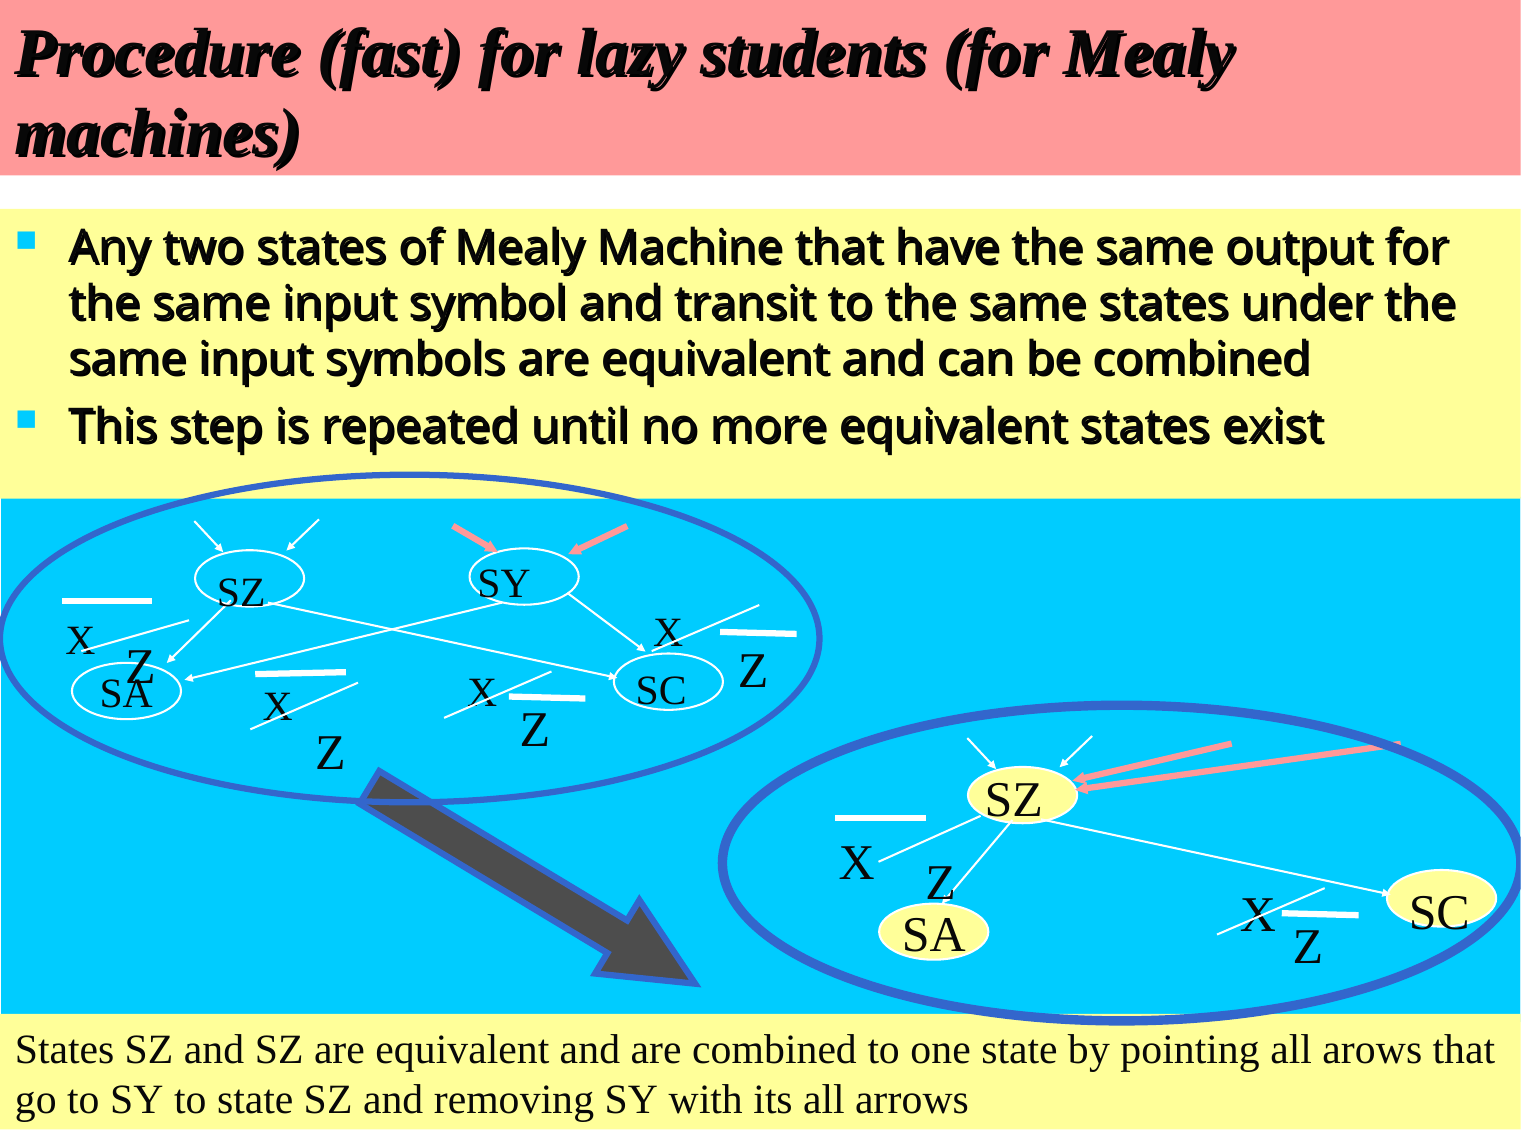

Procedure (fast) for lazy students (for Mealy machines)
# Any two states of Mealy Machine that have the same output for the same input symbol and transit to the same states under the same input symbols are equivalent and can be combined
This step is repeated until no more equivalent states exist
SY
SZ
X
X
SC
X
SA
X
Z
Z
Z
Z
SZ
X
Z
SC
X
SA
Z
States SZ and SZ are equivalent and are combined to one state by pointing all arows that go to SY to state SZ and removing SY with its all arrows